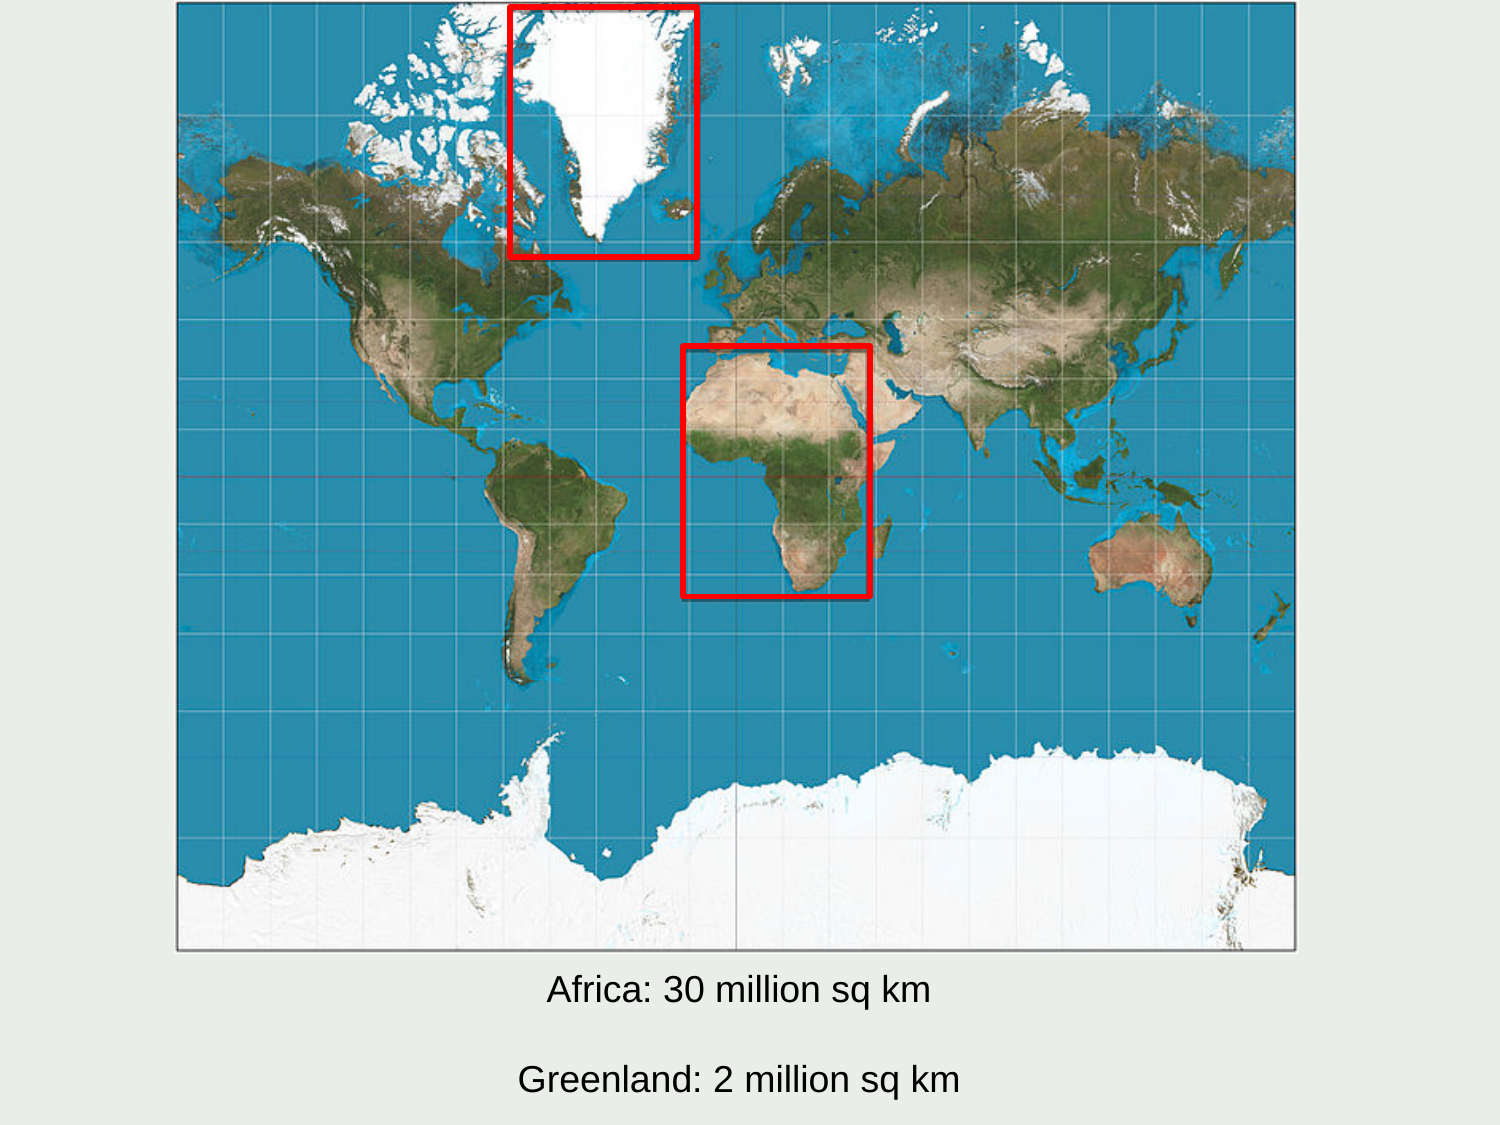

Africa: 30 million sq km
Greenland: 2 million sq km